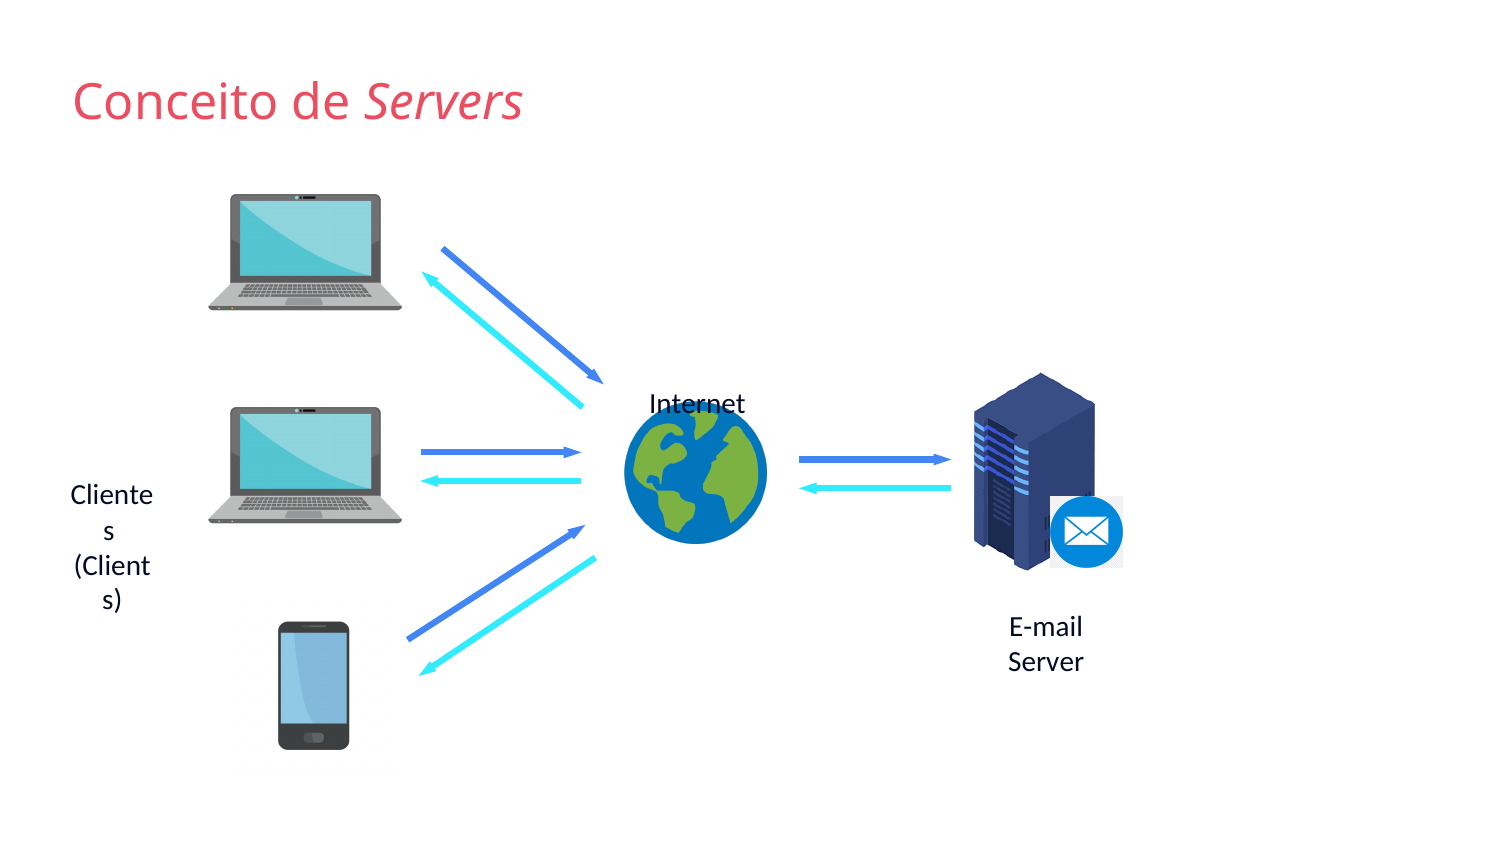

Conceito de Servers
Internet
Clientes
(Clients)
E-mail Server